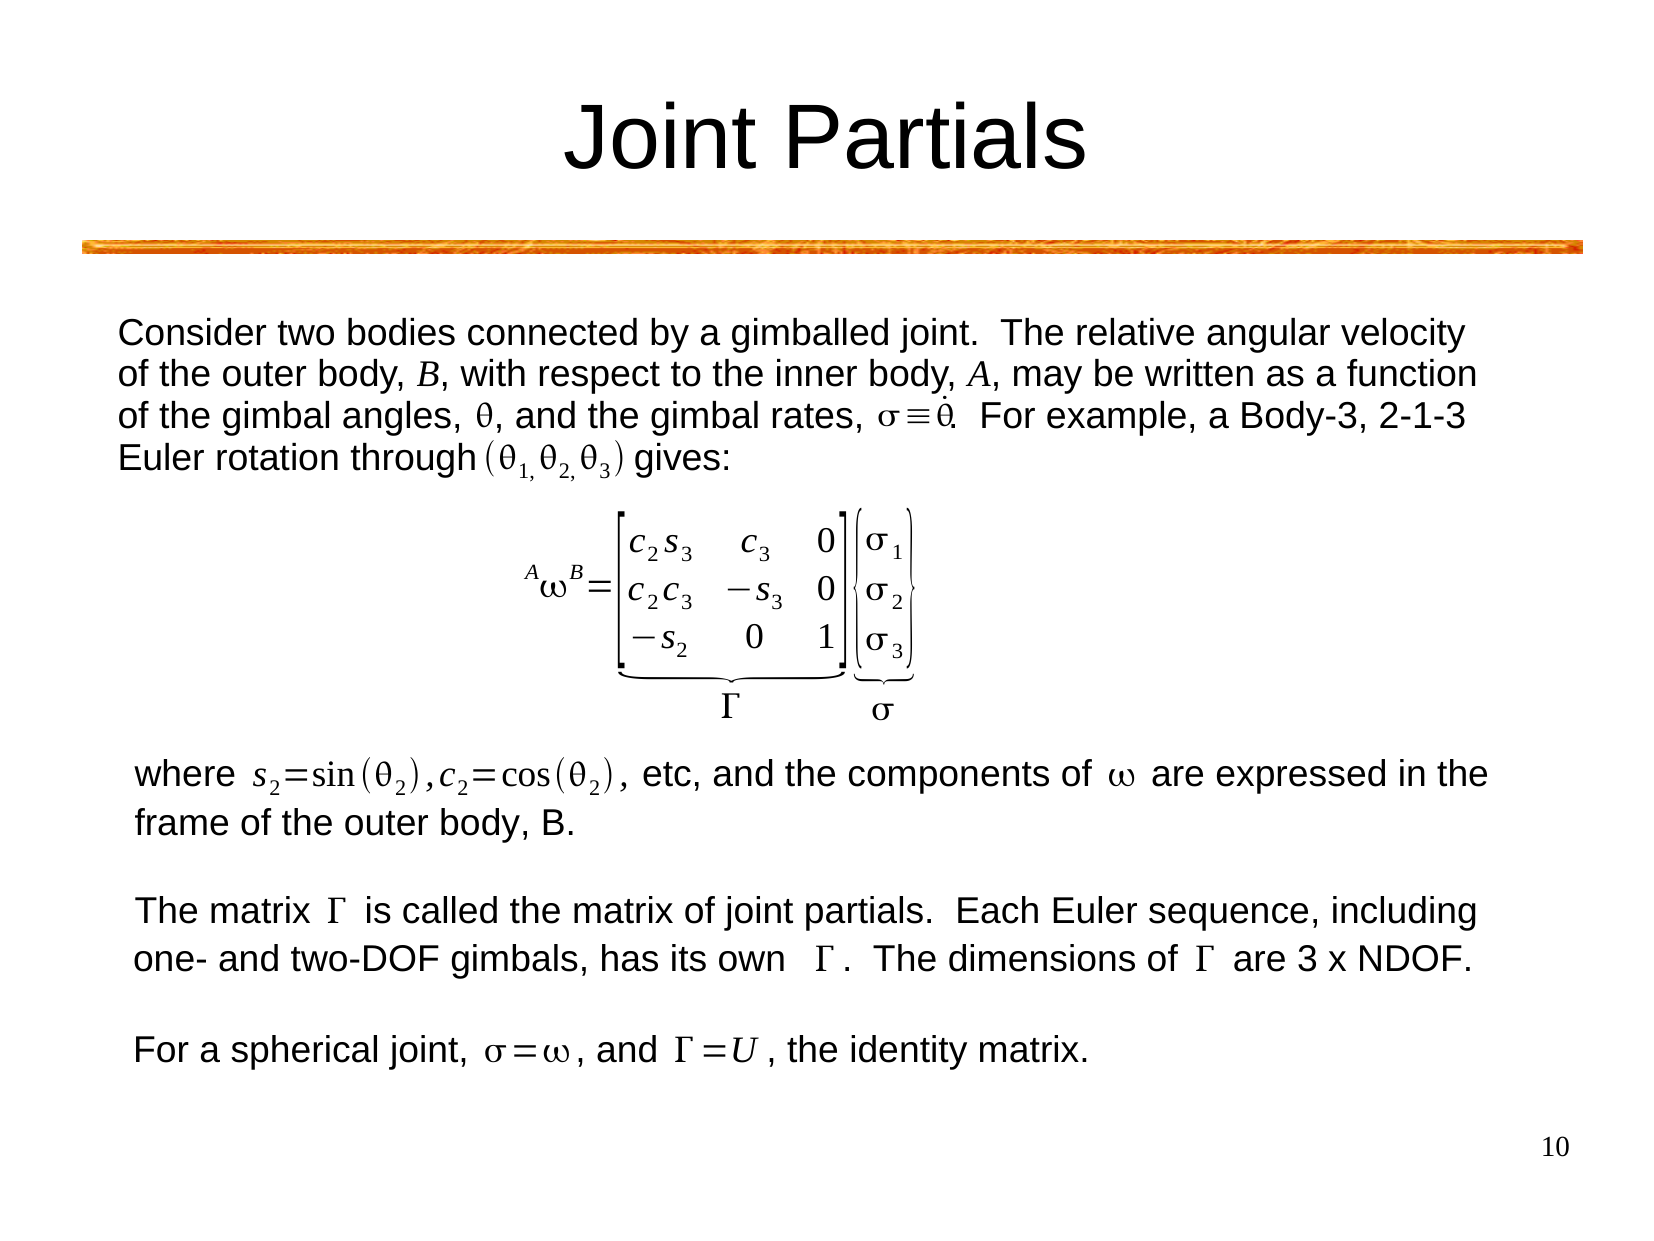

# Joint Partials
Consider two bodies connected by a gimballed joint. The relative angular velocity
of the outer body, B, with respect to the inner body, A, may be written as a function
of the gimbal angles, , and the gimbal rates, . For example, a Body-3, 2-1-3
Euler rotation through gives:
10